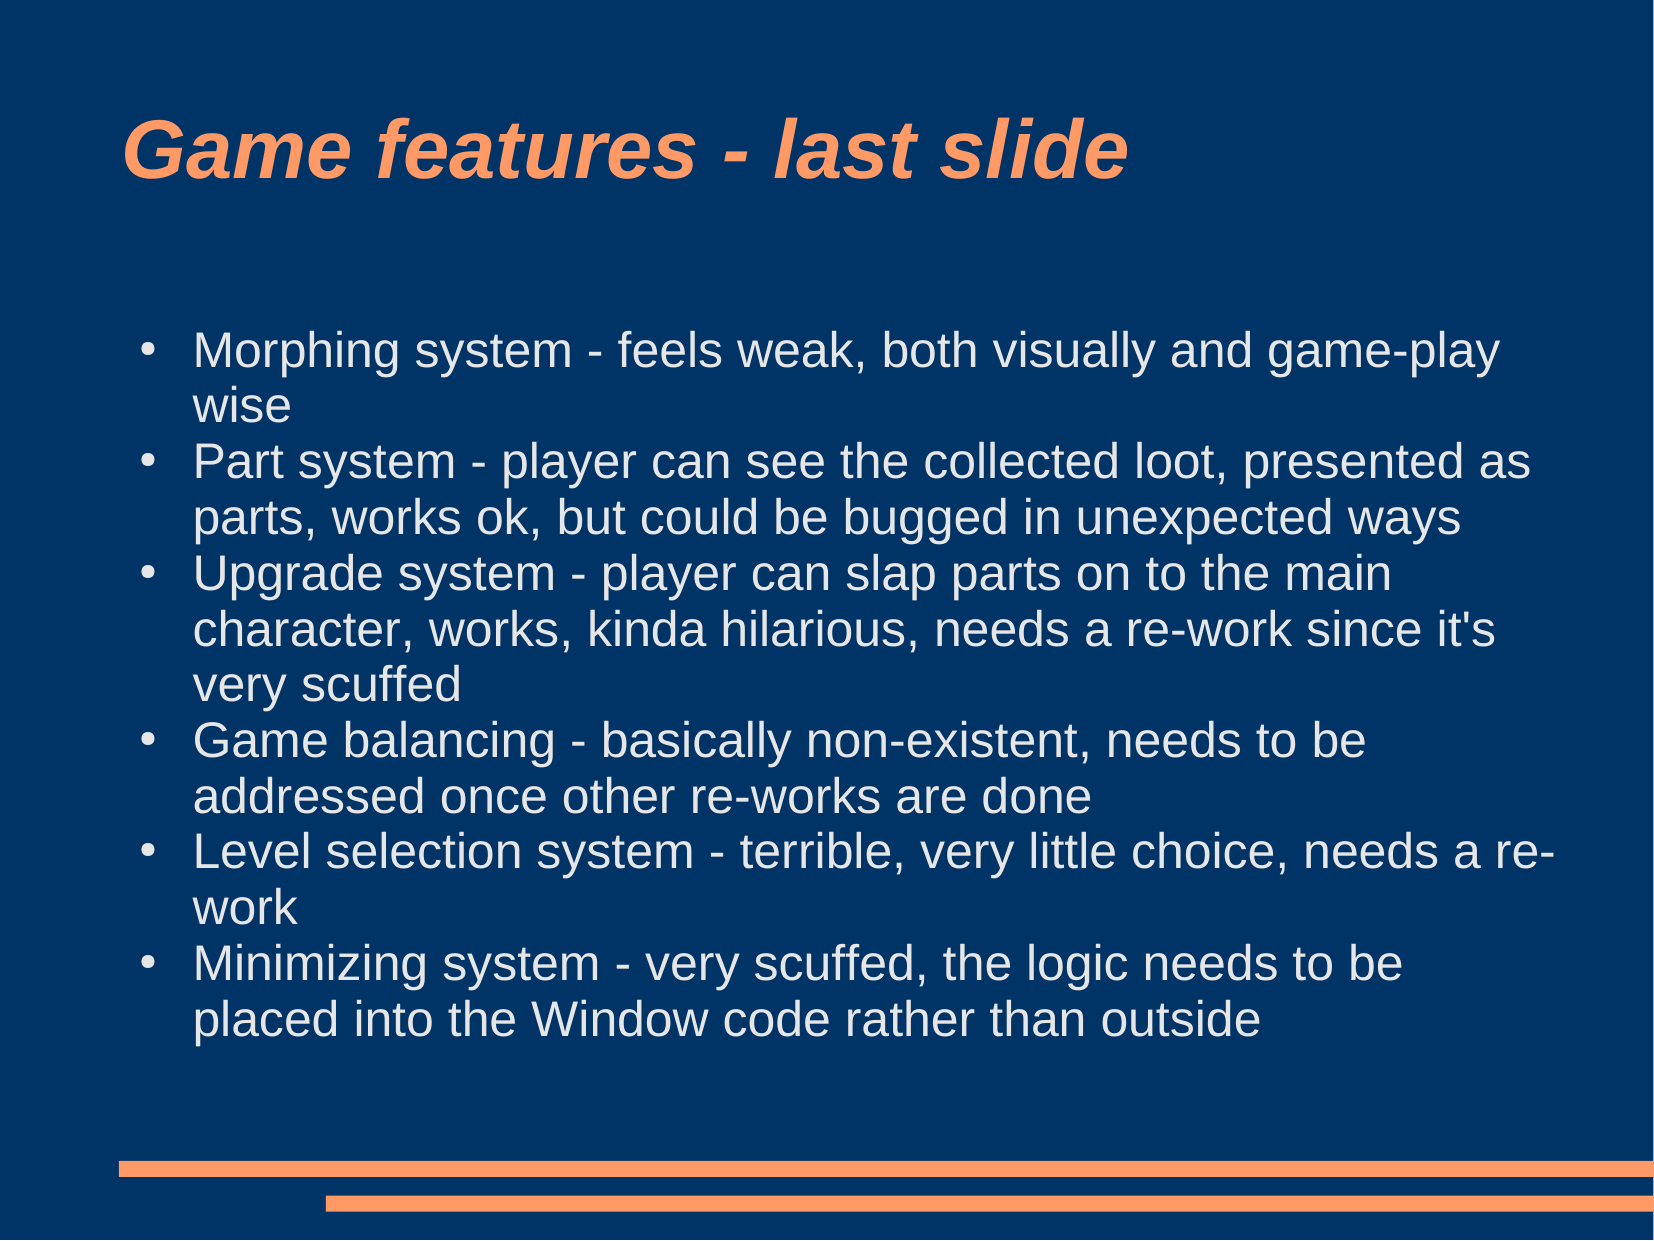

# Game features - last slide
Morphing system - feels weak, both visually and game-play wise
Part system - player can see the collected loot, presented as parts, works ok, but could be bugged in unexpected ways
Upgrade system - player can slap parts on to the main character, works, kinda hilarious, needs a re-work since it's very scuffed
Game balancing - basically non-existent, needs to be addressed once other re-works are done
Level selection system - terrible, very little choice, needs a re-work
Minimizing system - very scuffed, the logic needs to be placed into the Window code rather than outside